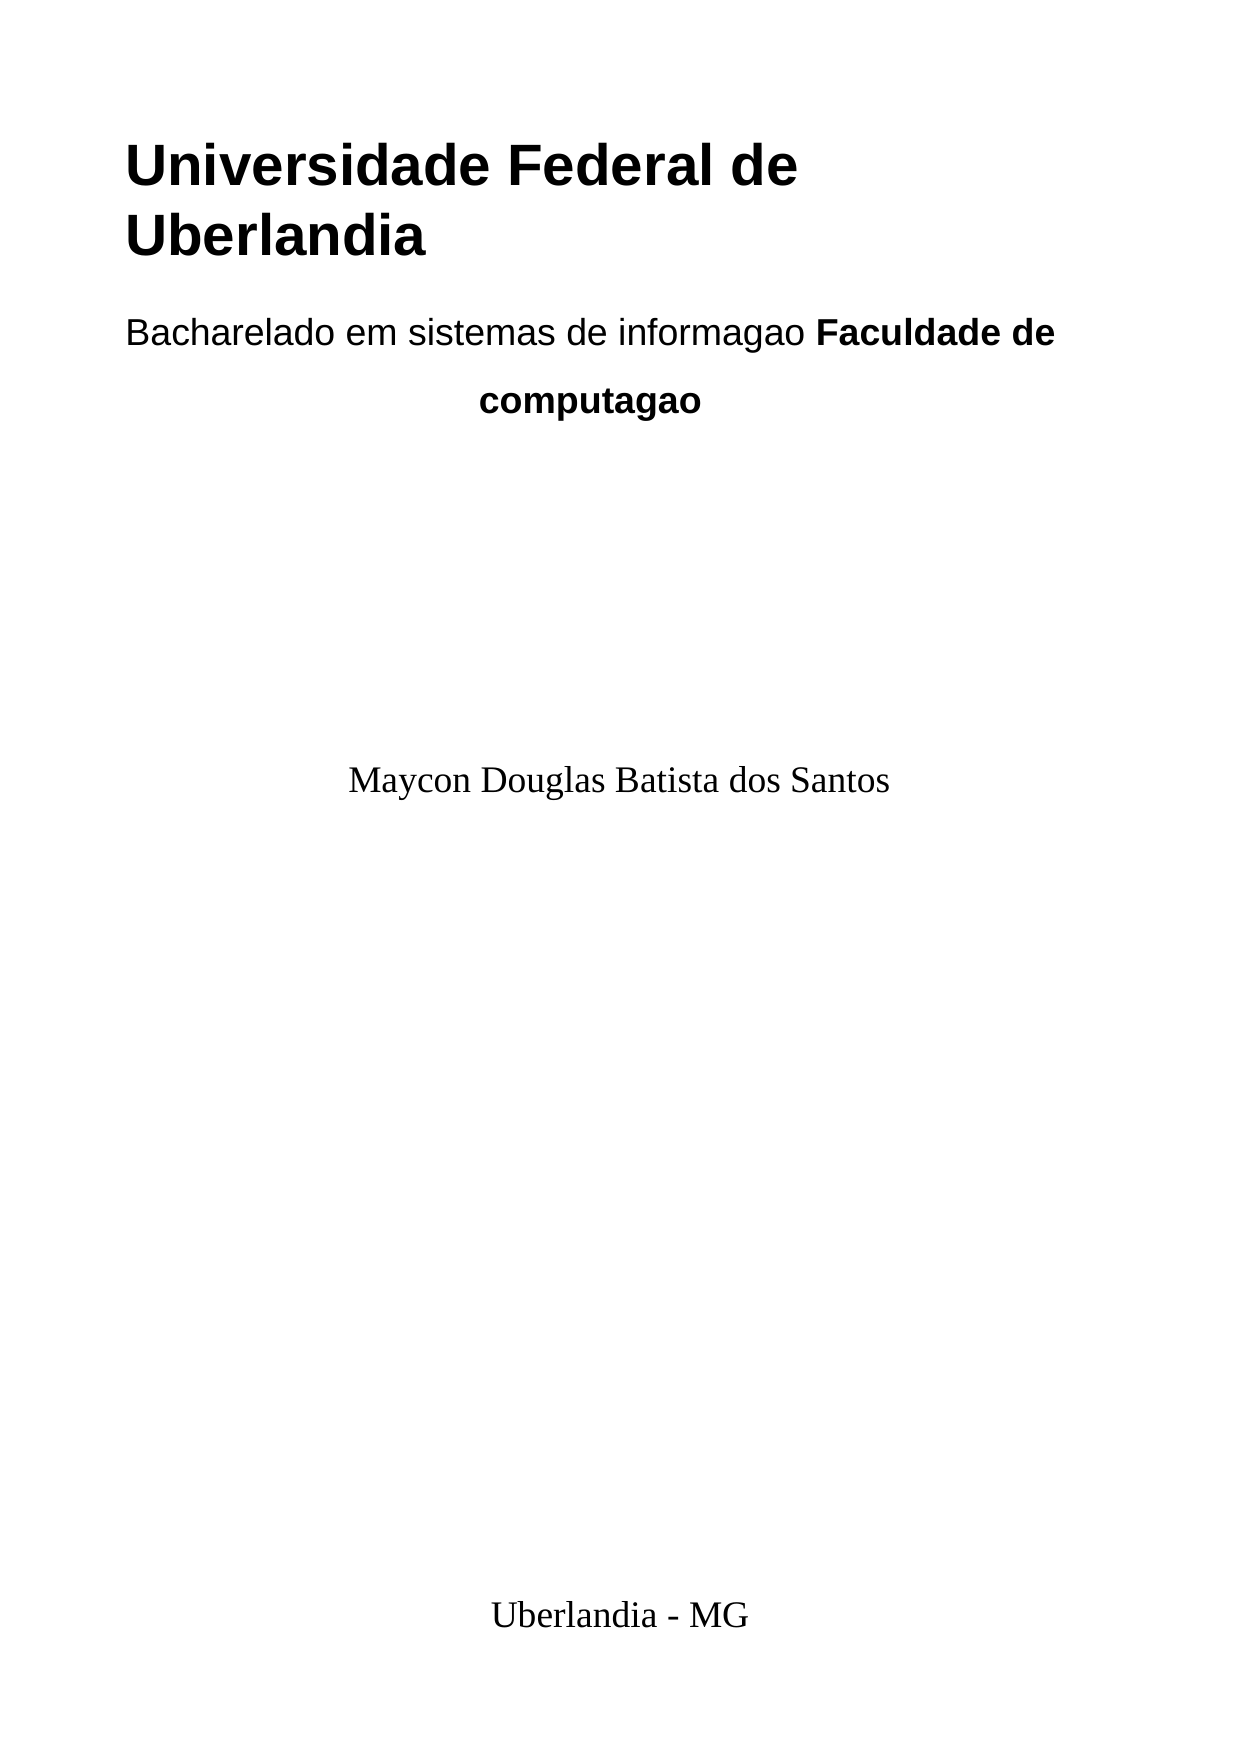

Universidade Federal de Uberlandia
Bacharelado em sistemas de informagao Faculdade de computagao
Maycon Douglas Batista dos Santos
Uberlandia - MG